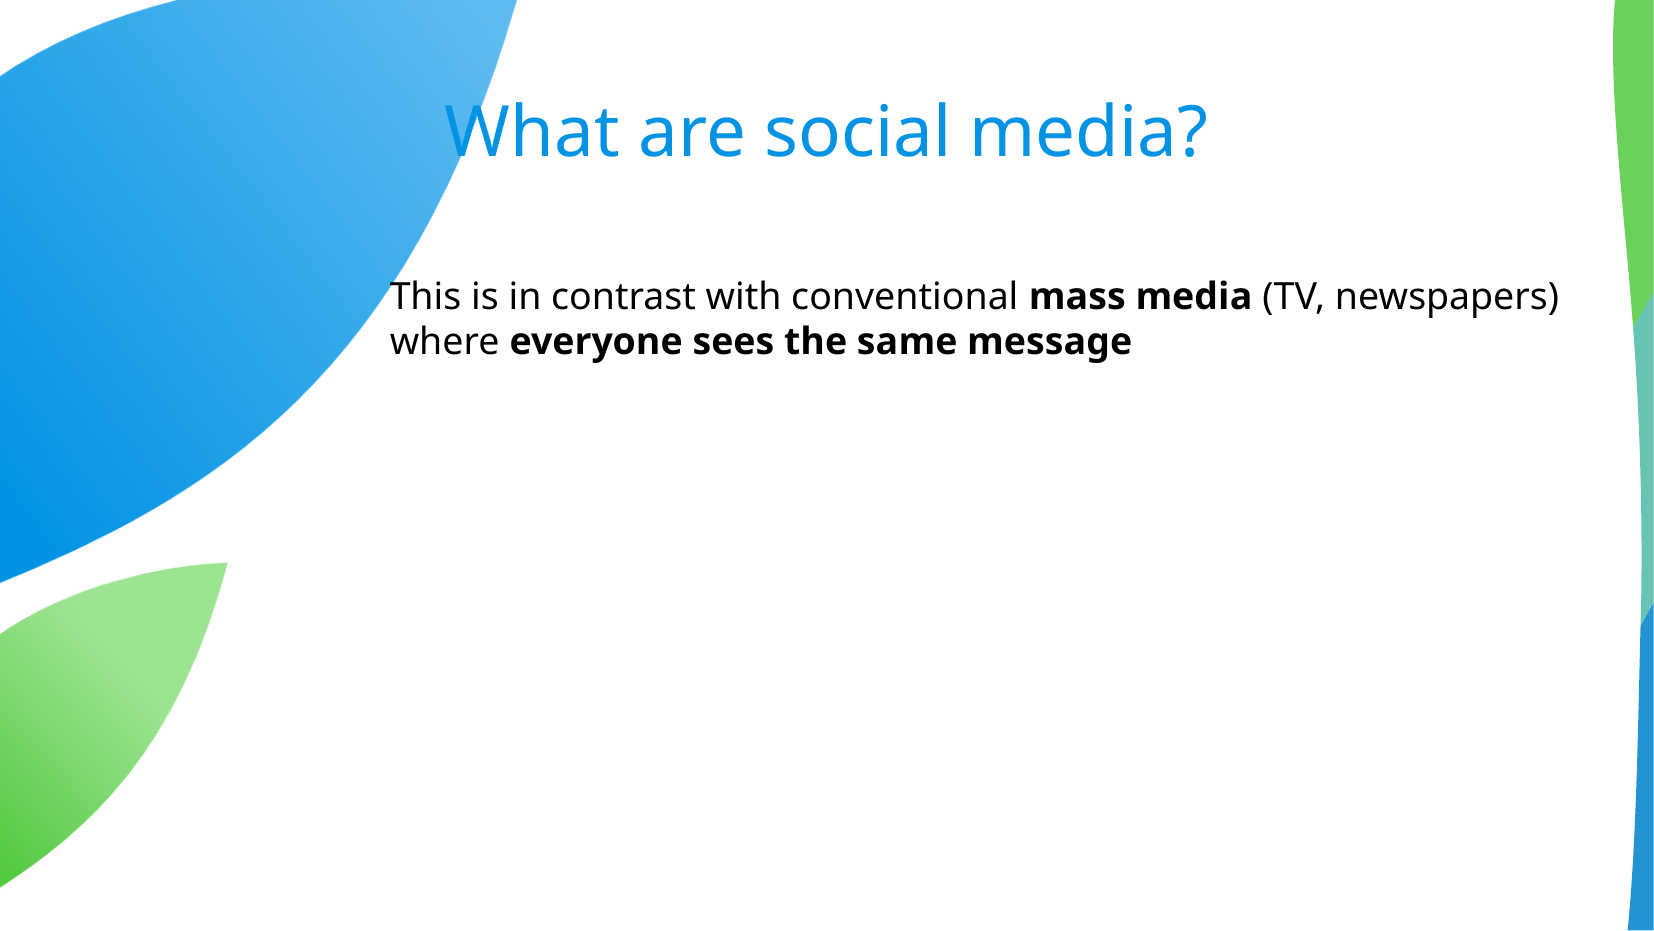

Wha	t are social media?
This is in contrast with conventional mass media (TV, newspapers) where everyone sees the same message